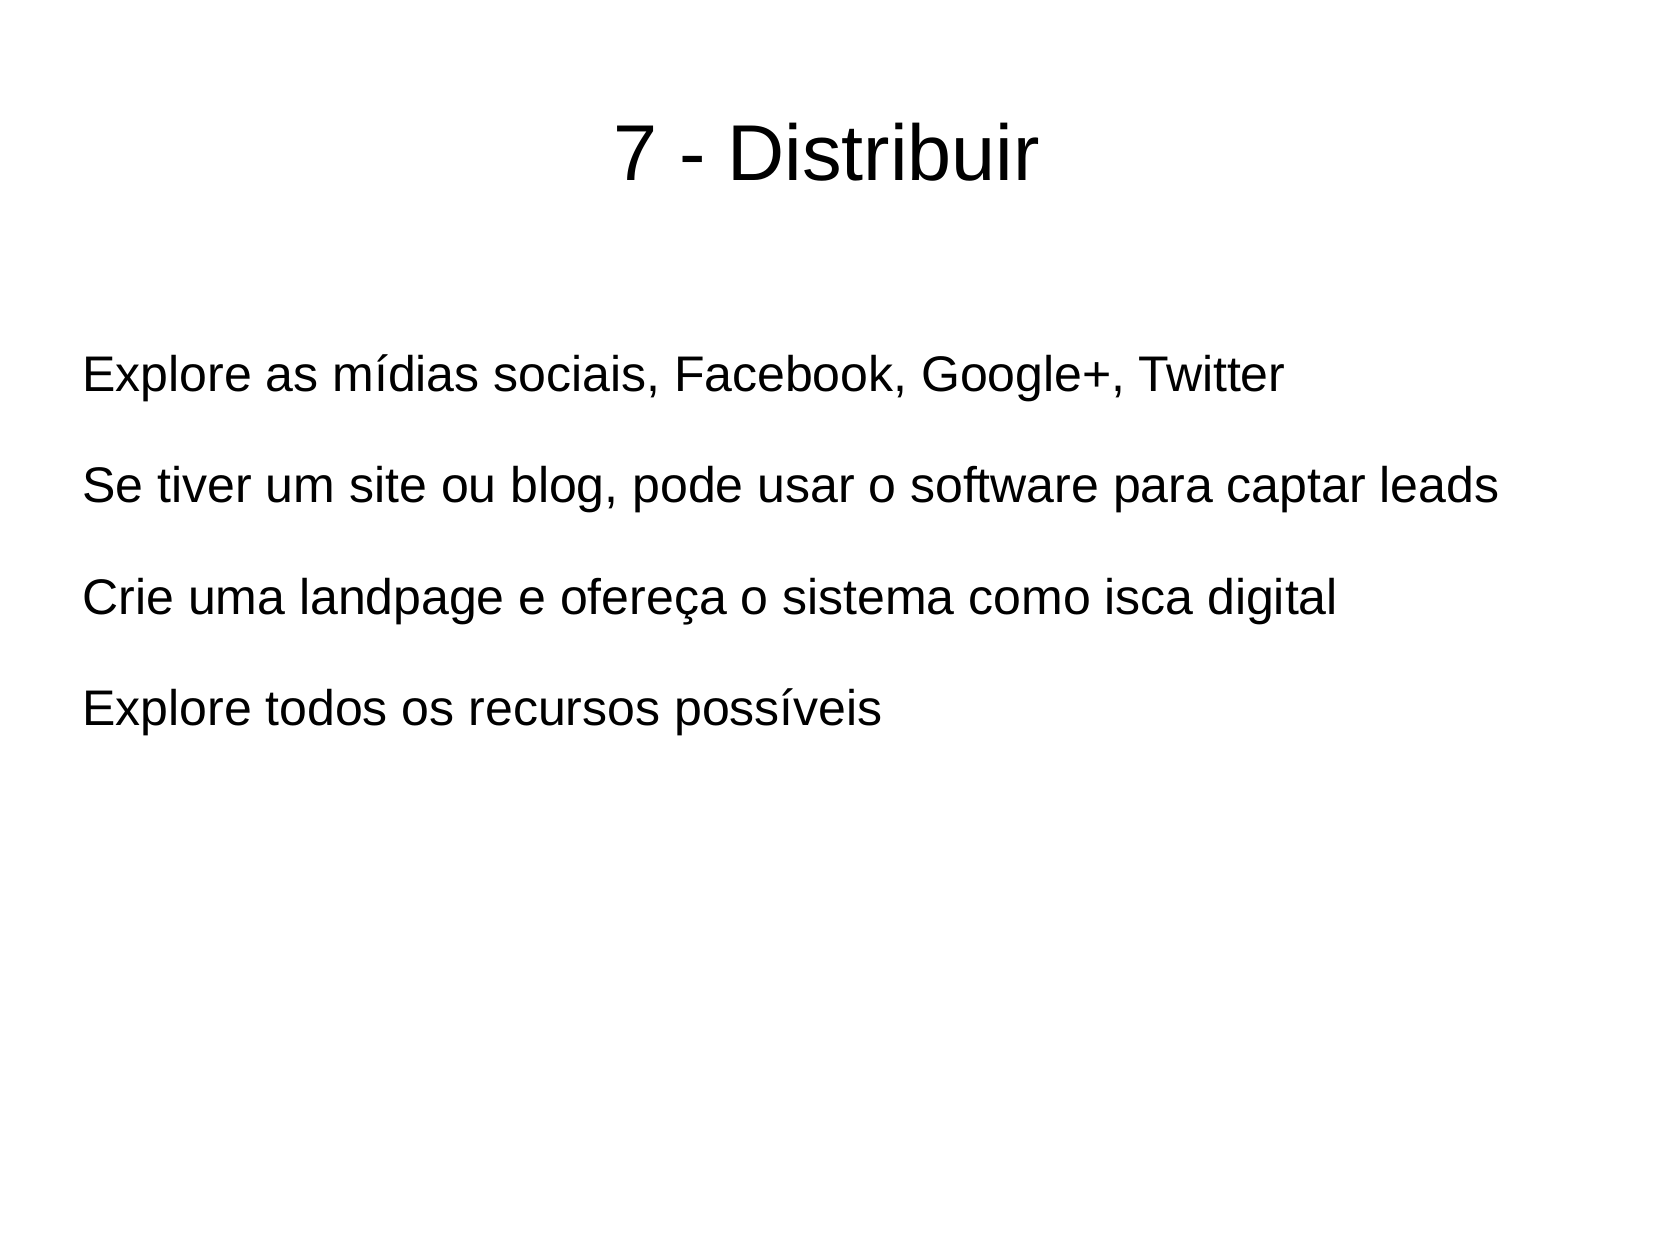

# 7 - Distribuir
Explore as mídias sociais, Facebook, Google+, Twitter
Se tiver um site ou blog, pode usar o software para captar leads
Crie uma landpage e ofereça o sistema como isca digital
Explore todos os recursos possíveis